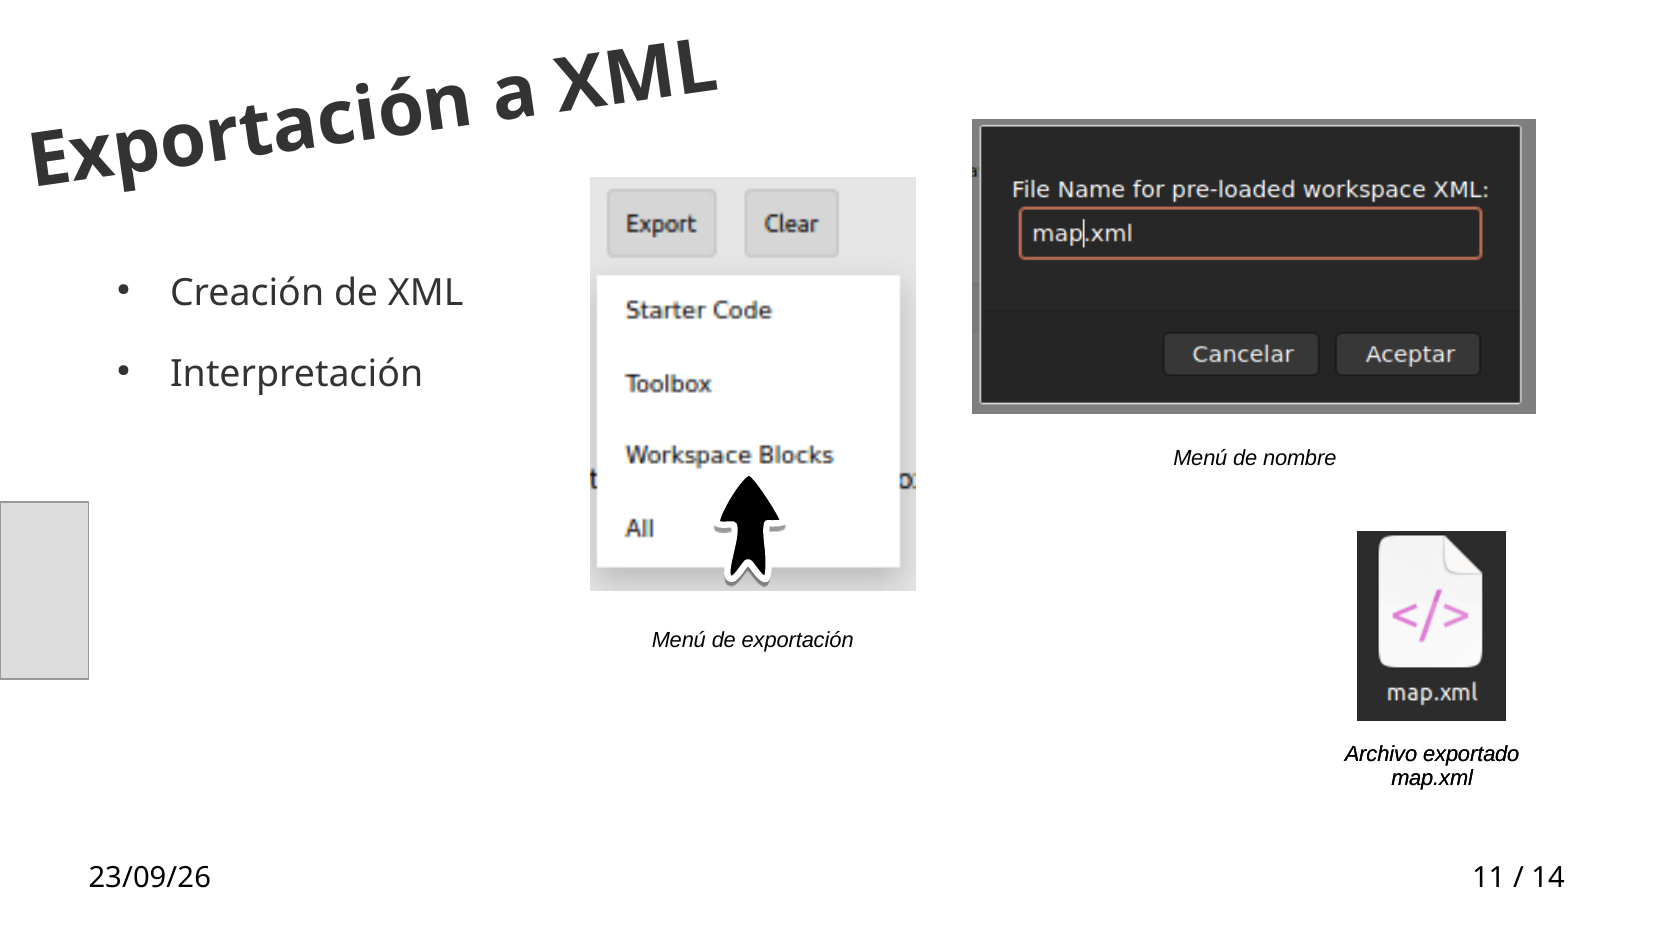

# Exportación a XML
Creación de XML
Interpretación
Menú de nombre
Menú de exportación
Archivo exportado
map.xml
Archivo exportado
map.xml
11